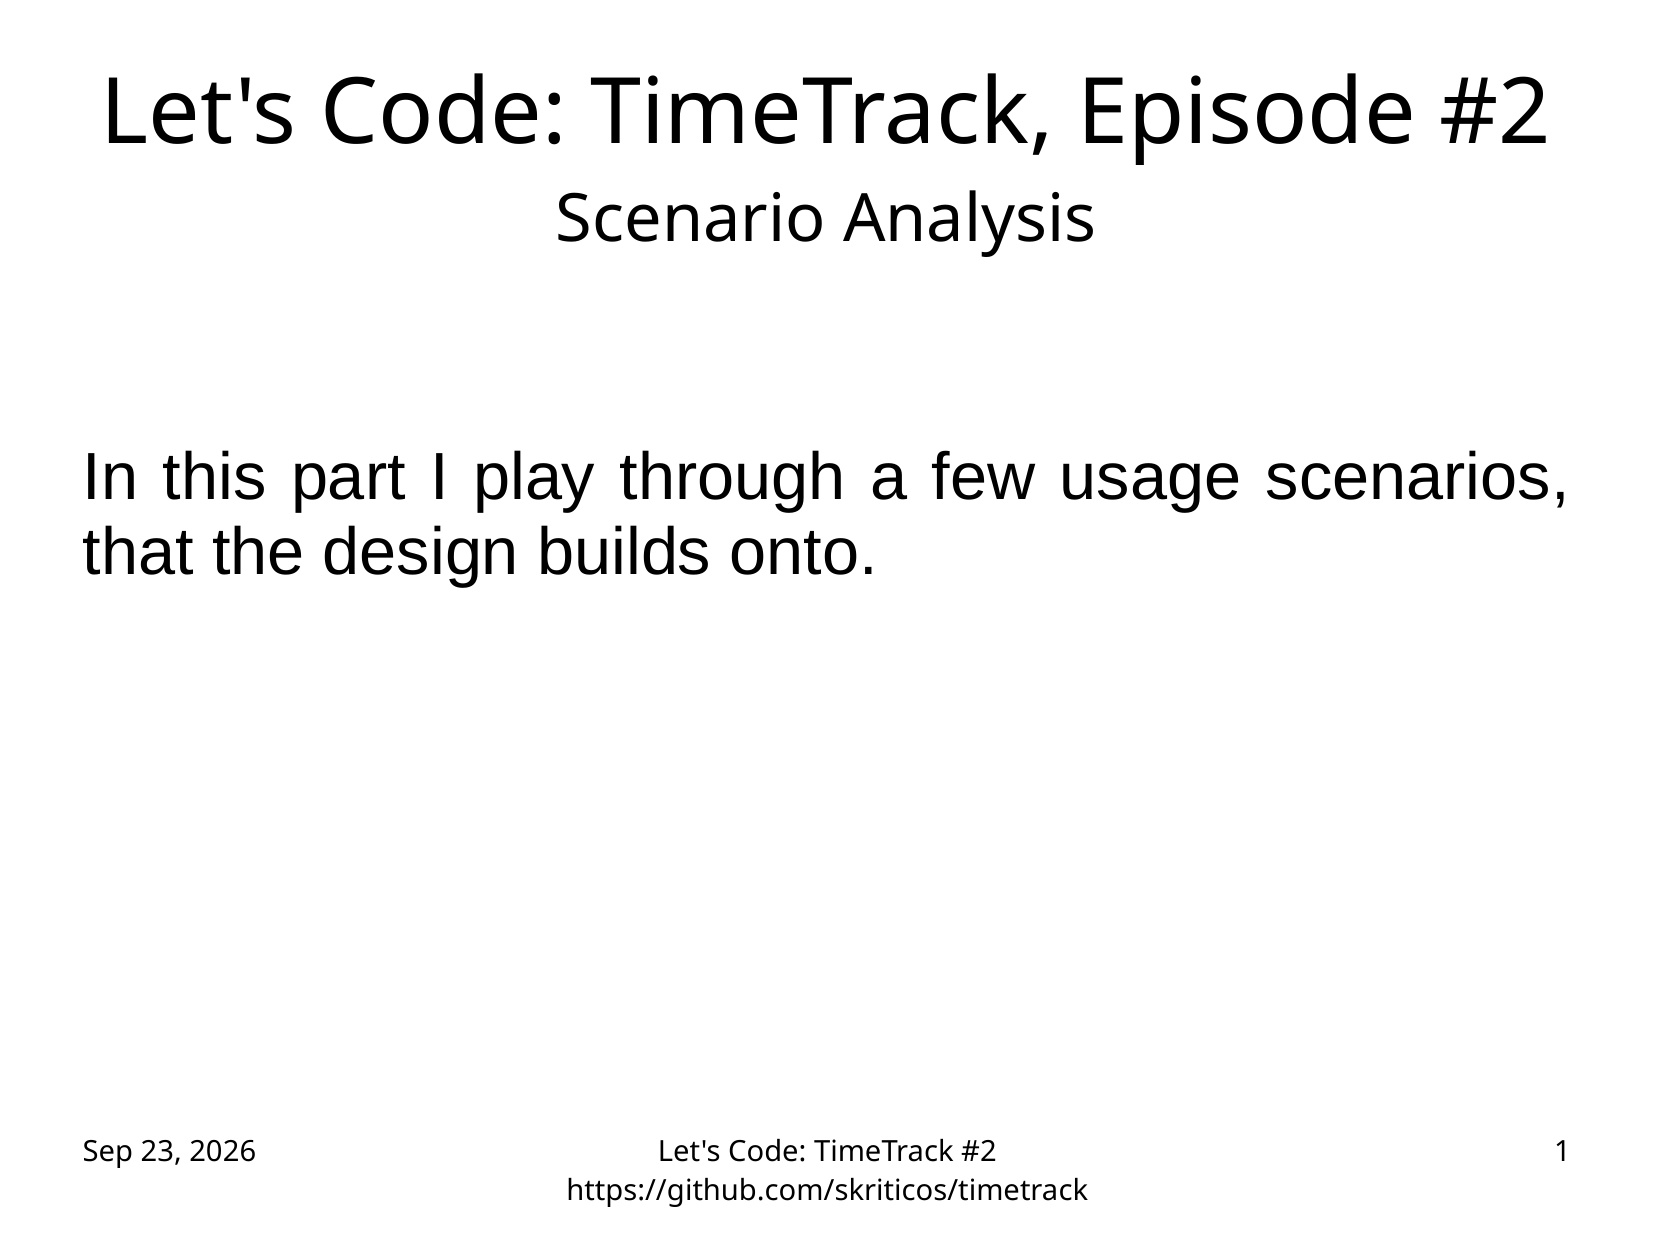

# Let's Code: TimeTrack, Episode #2 Scenario Analysis
In this part I play through a few usage scenarios, that the design builds onto.
Let's Code: TimeTrack #1\n https://github.com/skriticos/timetrack
1